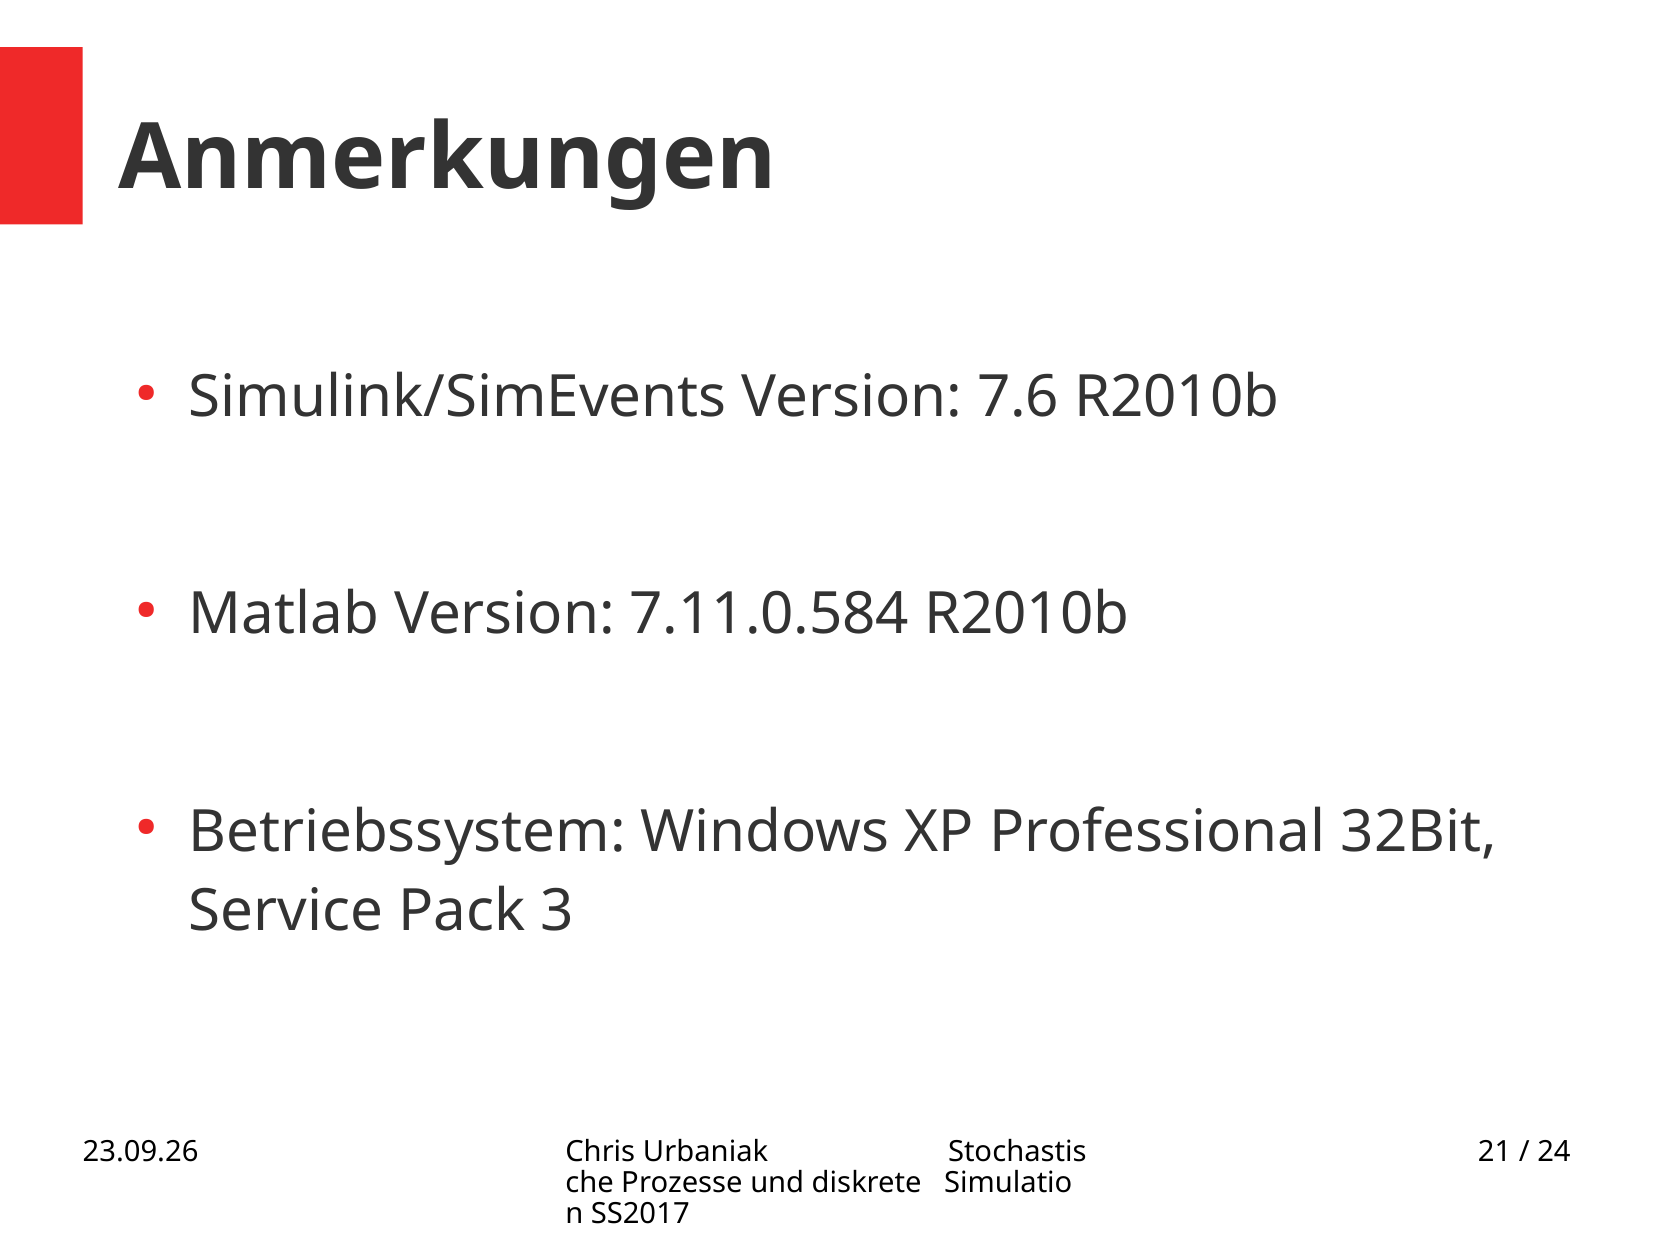

# Anmerkungen
Simulink/SimEvents Version: 7.6 R2010b
Matlab Version: 7.11.0.584 R2010b
Betriebssystem: Windows XP Professional 32Bit, Service Pack 3
Chris Urbaniak Stochastische Prozesse und diskrete Simulation SS2017
21